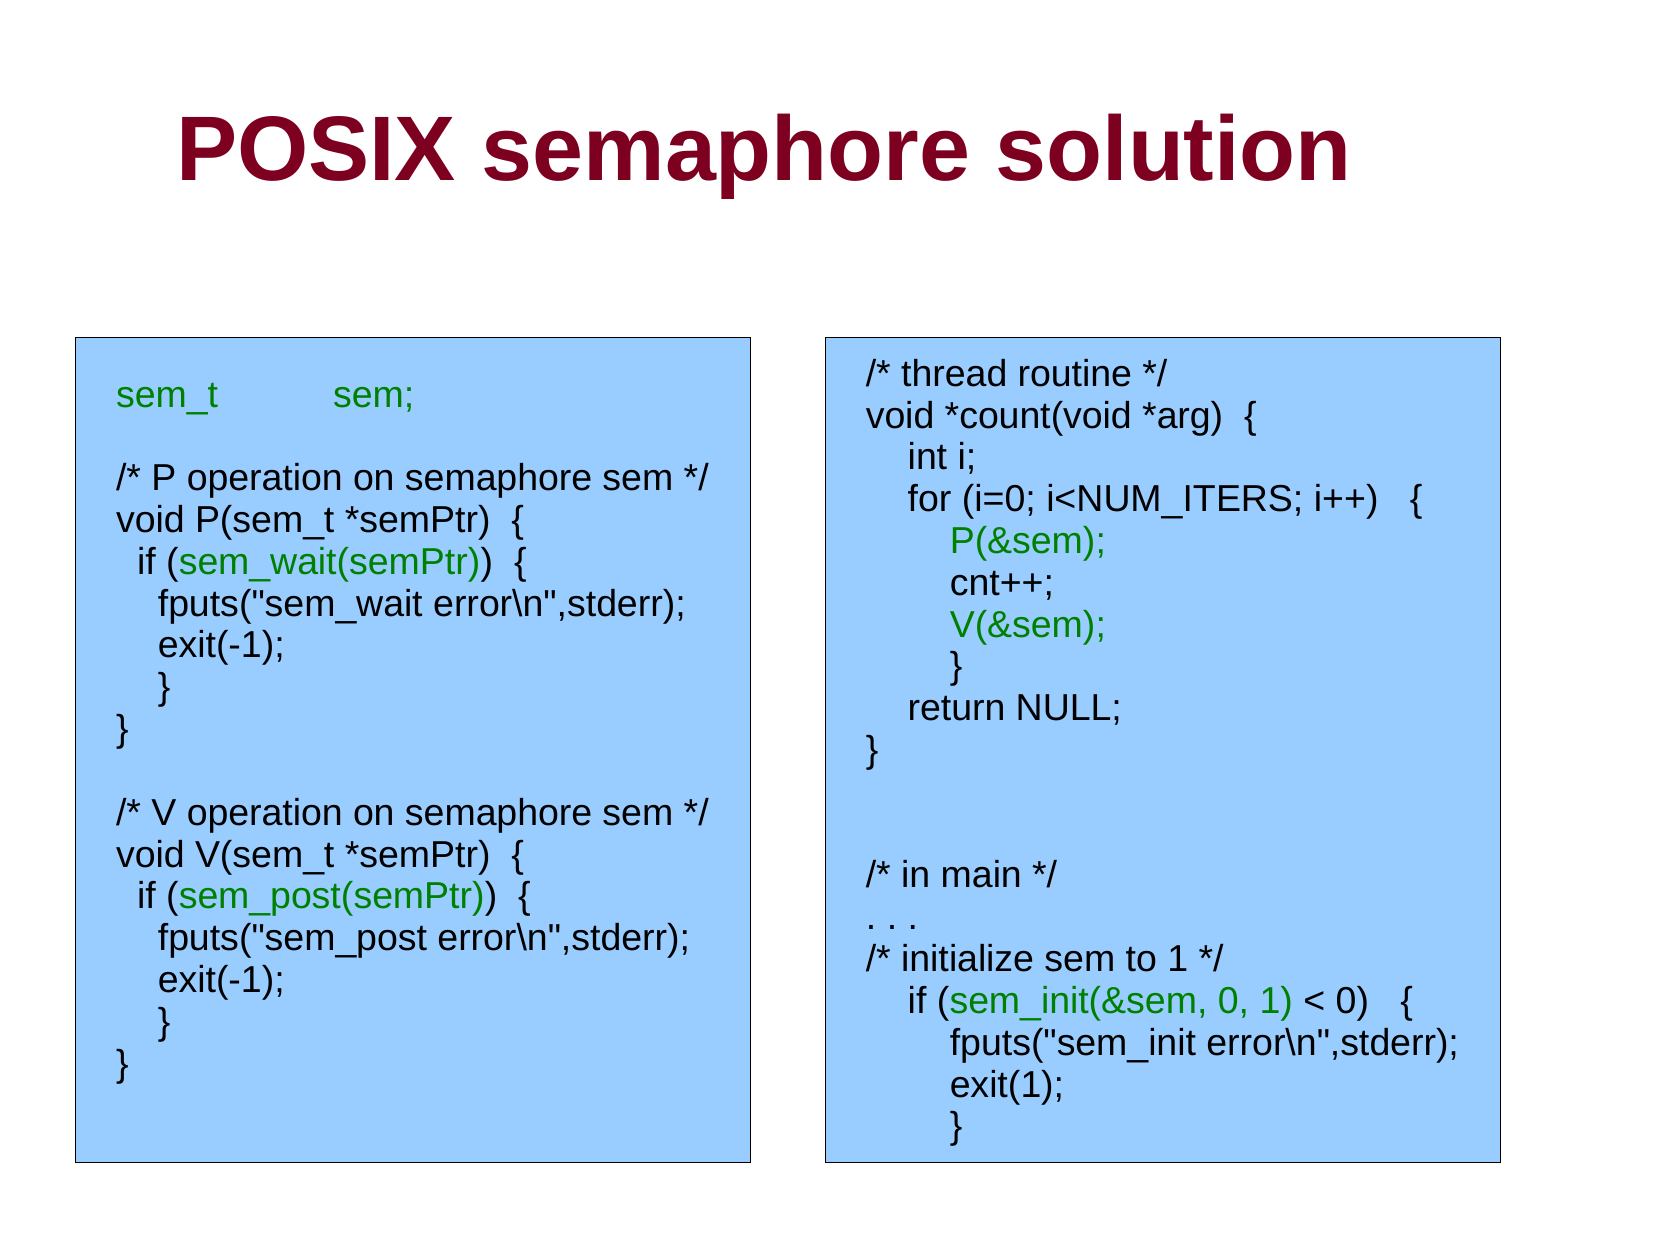

# POSIX semaphore solution
sem_t sem;
/* P operation on semaphore sem */
void P(sem_t *semPtr) {
 if (sem_wait(semPtr)) {
 fputs("sem_wait error\n",stderr);
 exit(-1);
 }
}
/* V operation on semaphore sem */
void V(sem_t *semPtr) {
 if (sem_post(semPtr)) {
 fputs("sem_post error\n",stderr);
 exit(-1);
 }
}
/* thread routine */
void *count(void *arg) {
 int i;
 for (i=0; i<NUM_ITERS; i++) {
 P(&sem);
 cnt++;
 V(&sem);
 }
 return NULL;
}
/* in main */
. . .
/* initialize sem to 1 */
 if (sem_init(&sem, 0, 1) < 0) {
 fputs("sem_init error\n",stderr);
 exit(1);
 }